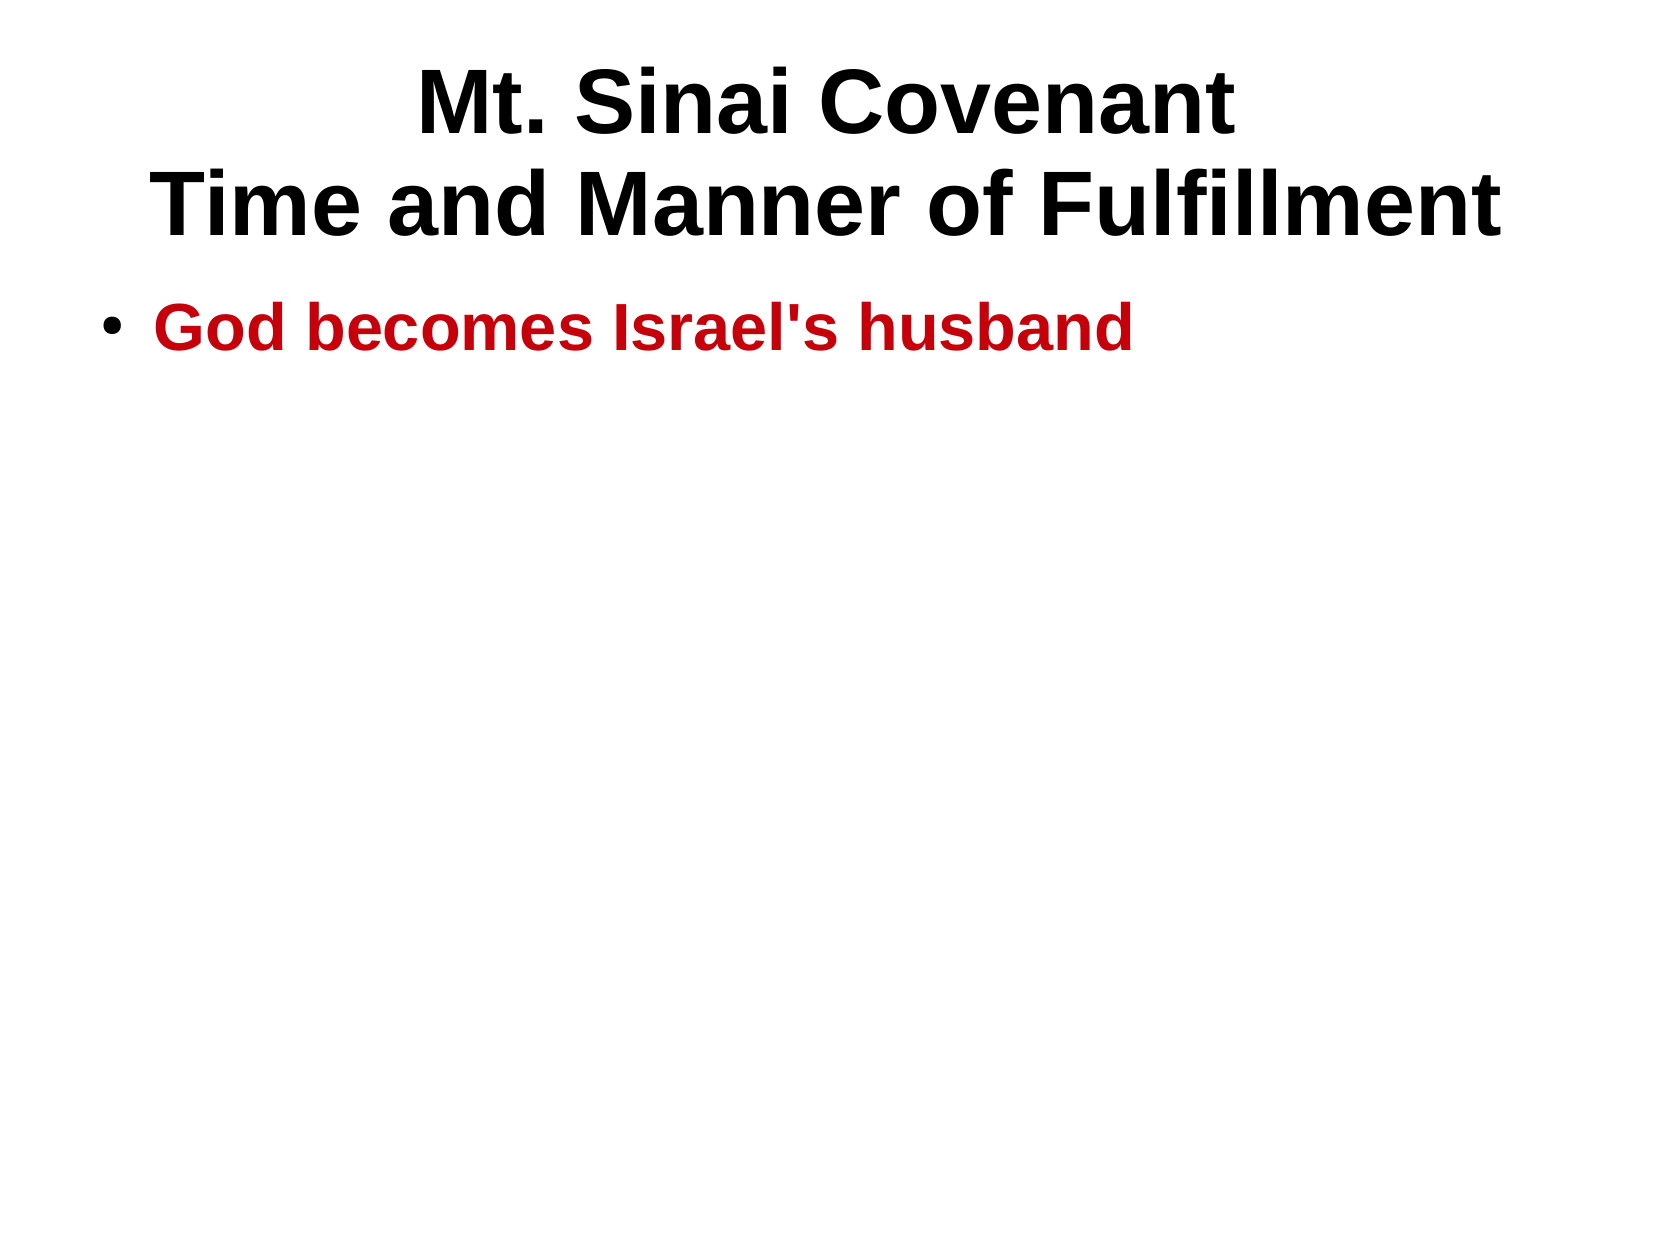

# Mt. Sinai Covenant Time and Manner of Fulfillment
God becomes Israel's husband